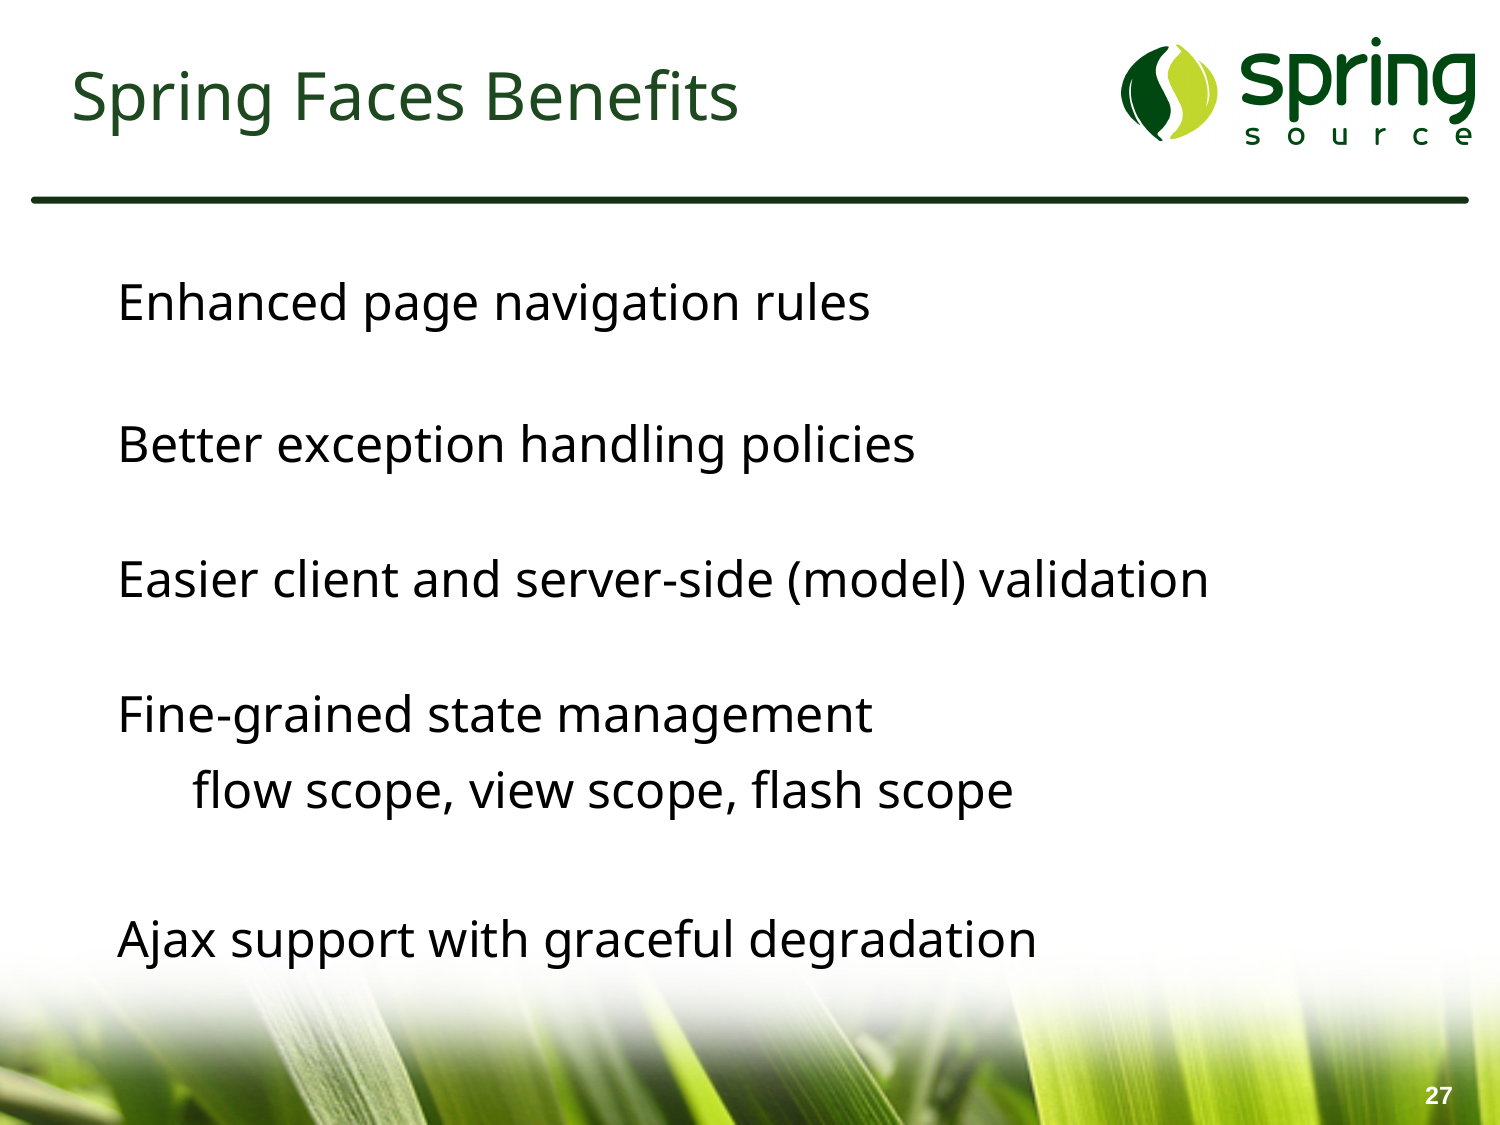

# Spring Faces Benefits
Enhanced page navigation rules
Better exception handling policies
Easier client and server-side (model) validation
Fine-grained state management
flow scope, view scope, flash scope
Ajax support with graceful degradation